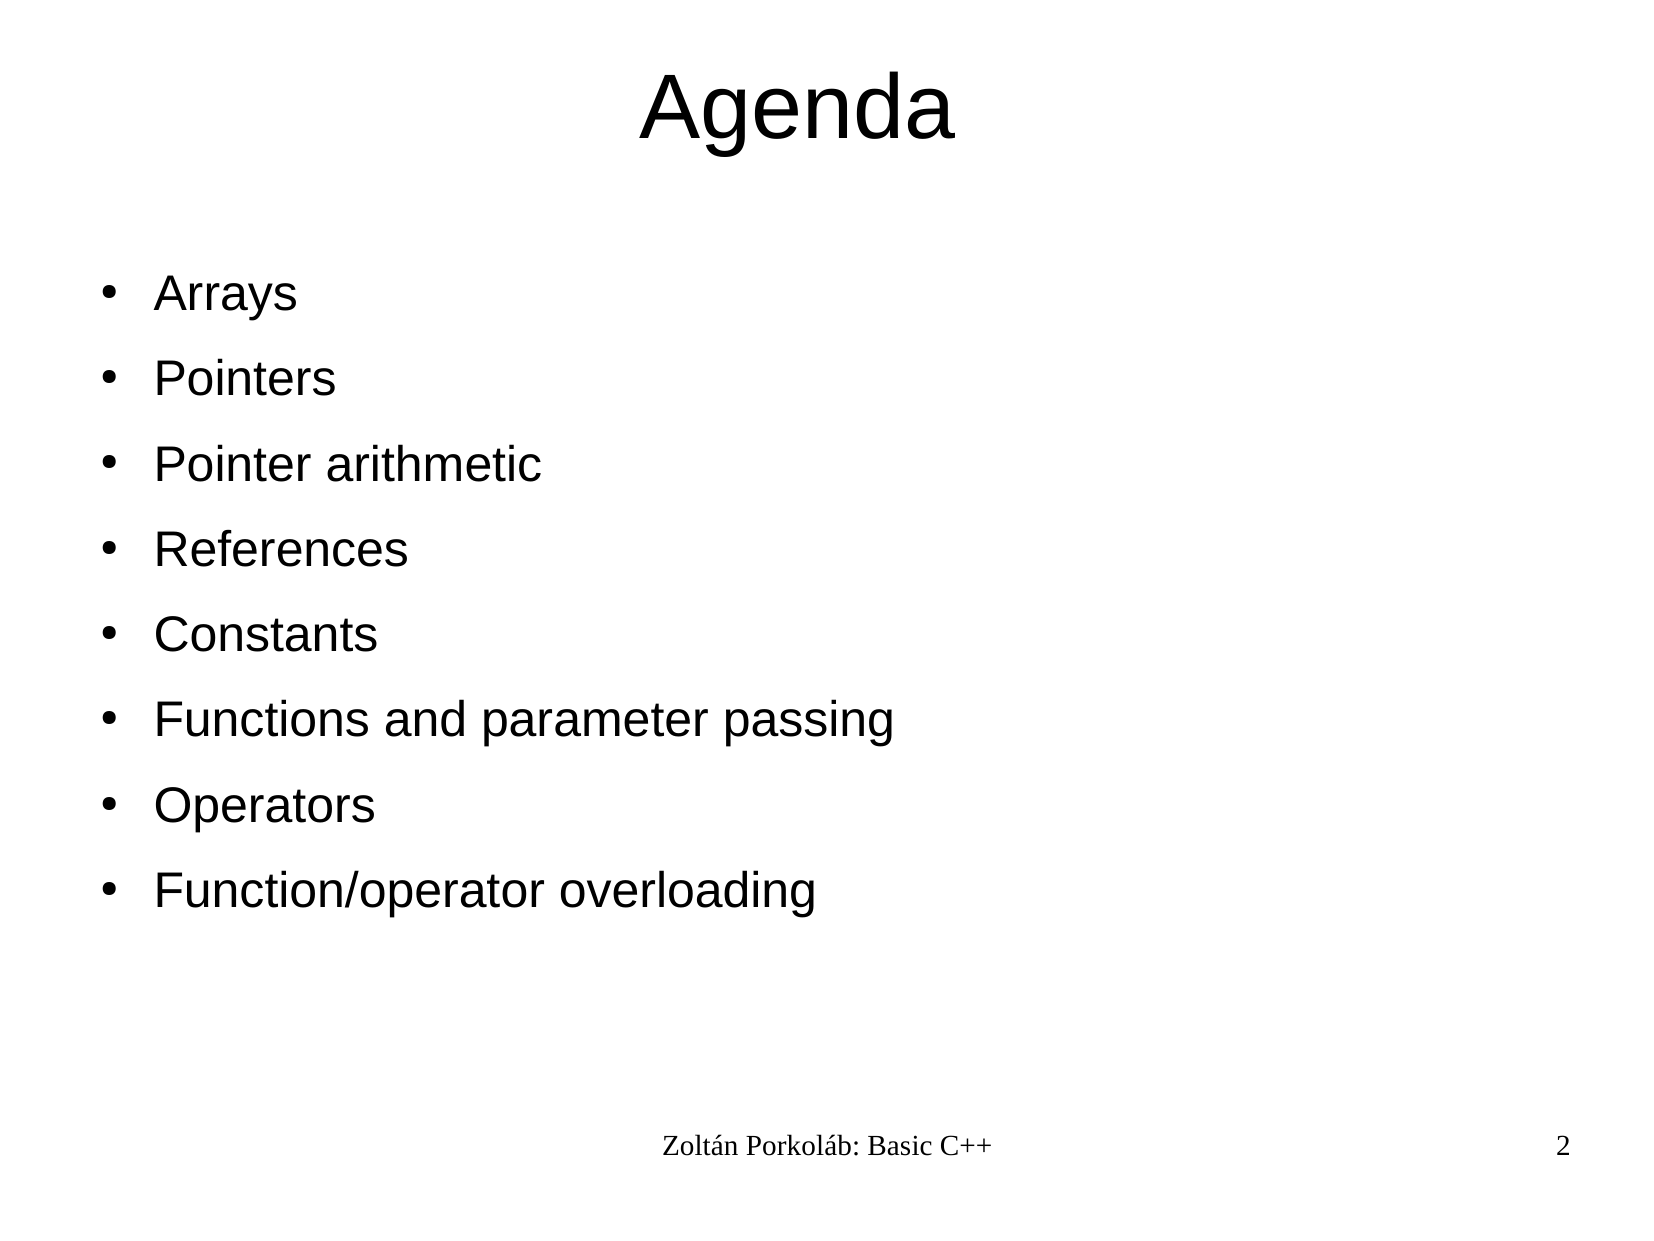

# Agenda
Arrays
Pointers
Pointer arithmetic
References
Constants
Functions and parameter passing
Operators
Function/operator overloading
Zoltán Porkoláb: Basic C++
2